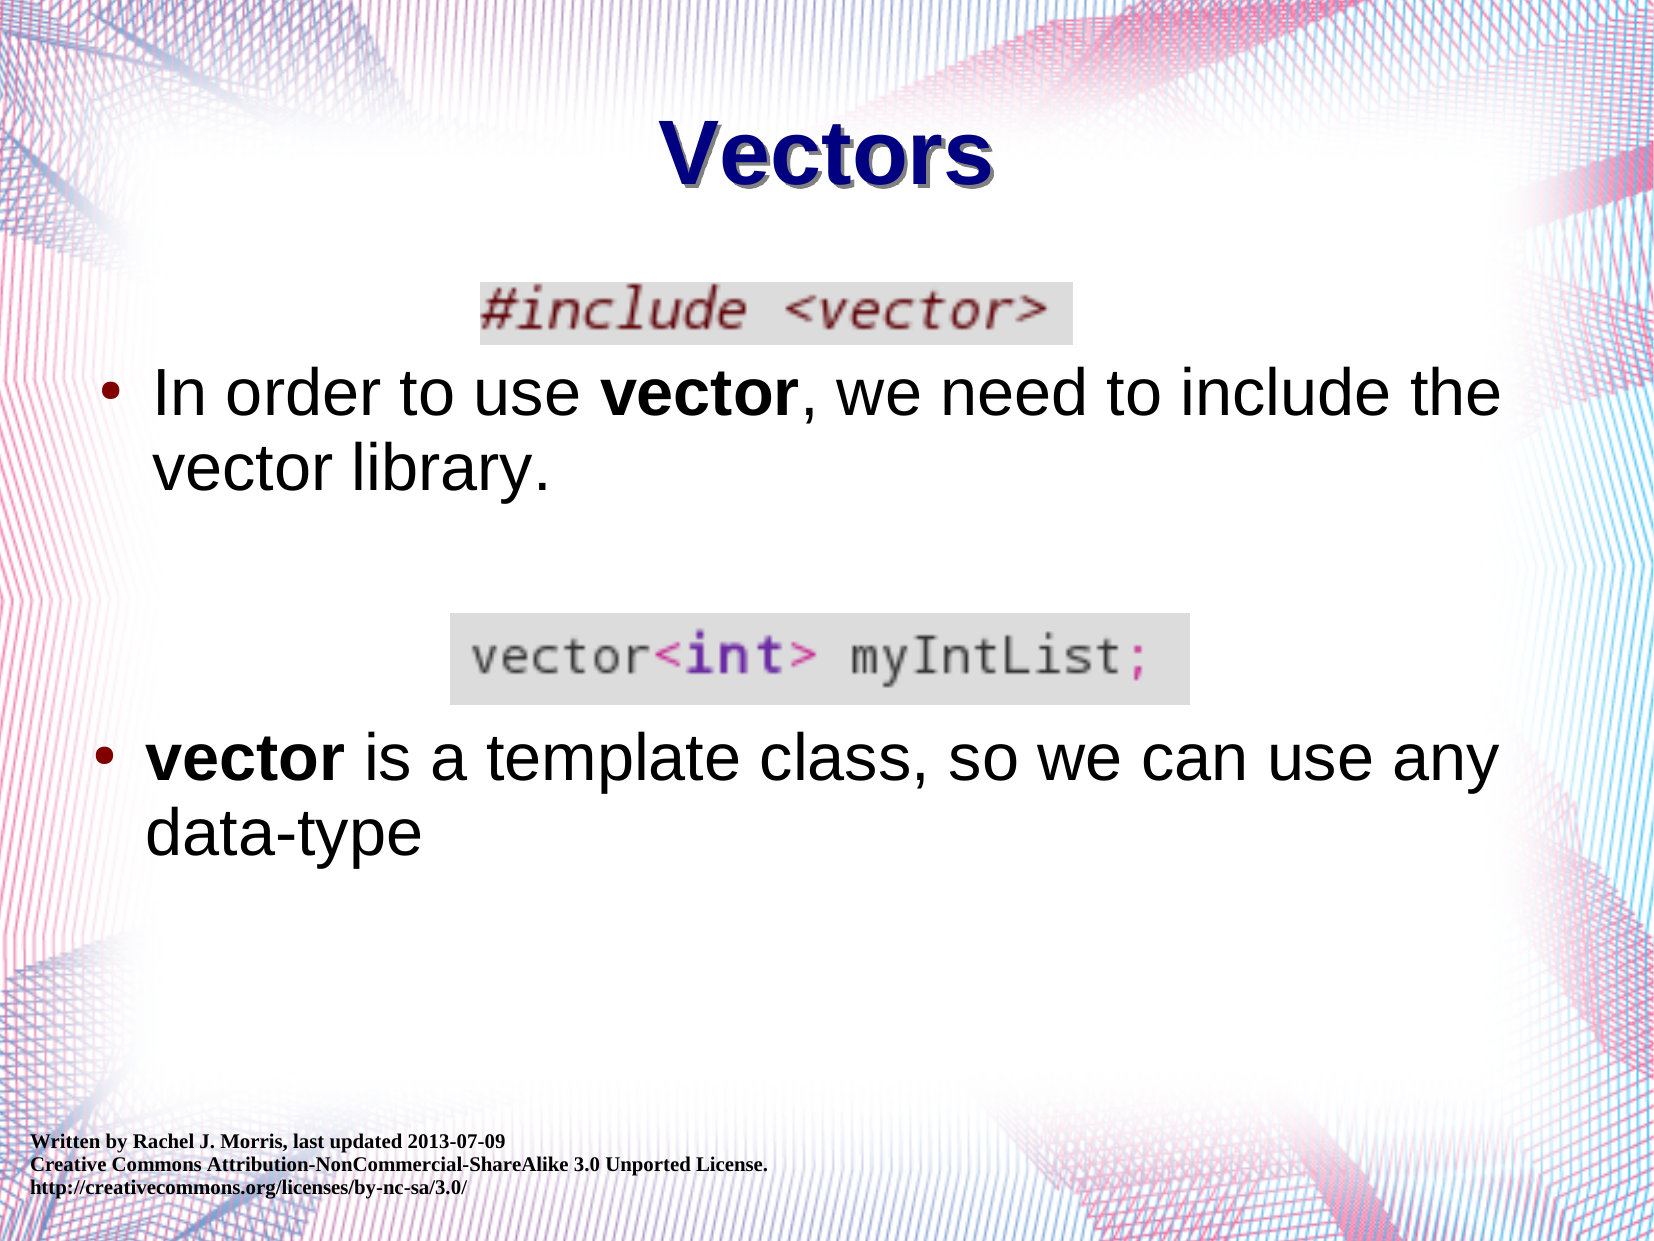

# Vectors
In order to use vector, we need to include the vector library.
vector is a template class, so we can use any data-type